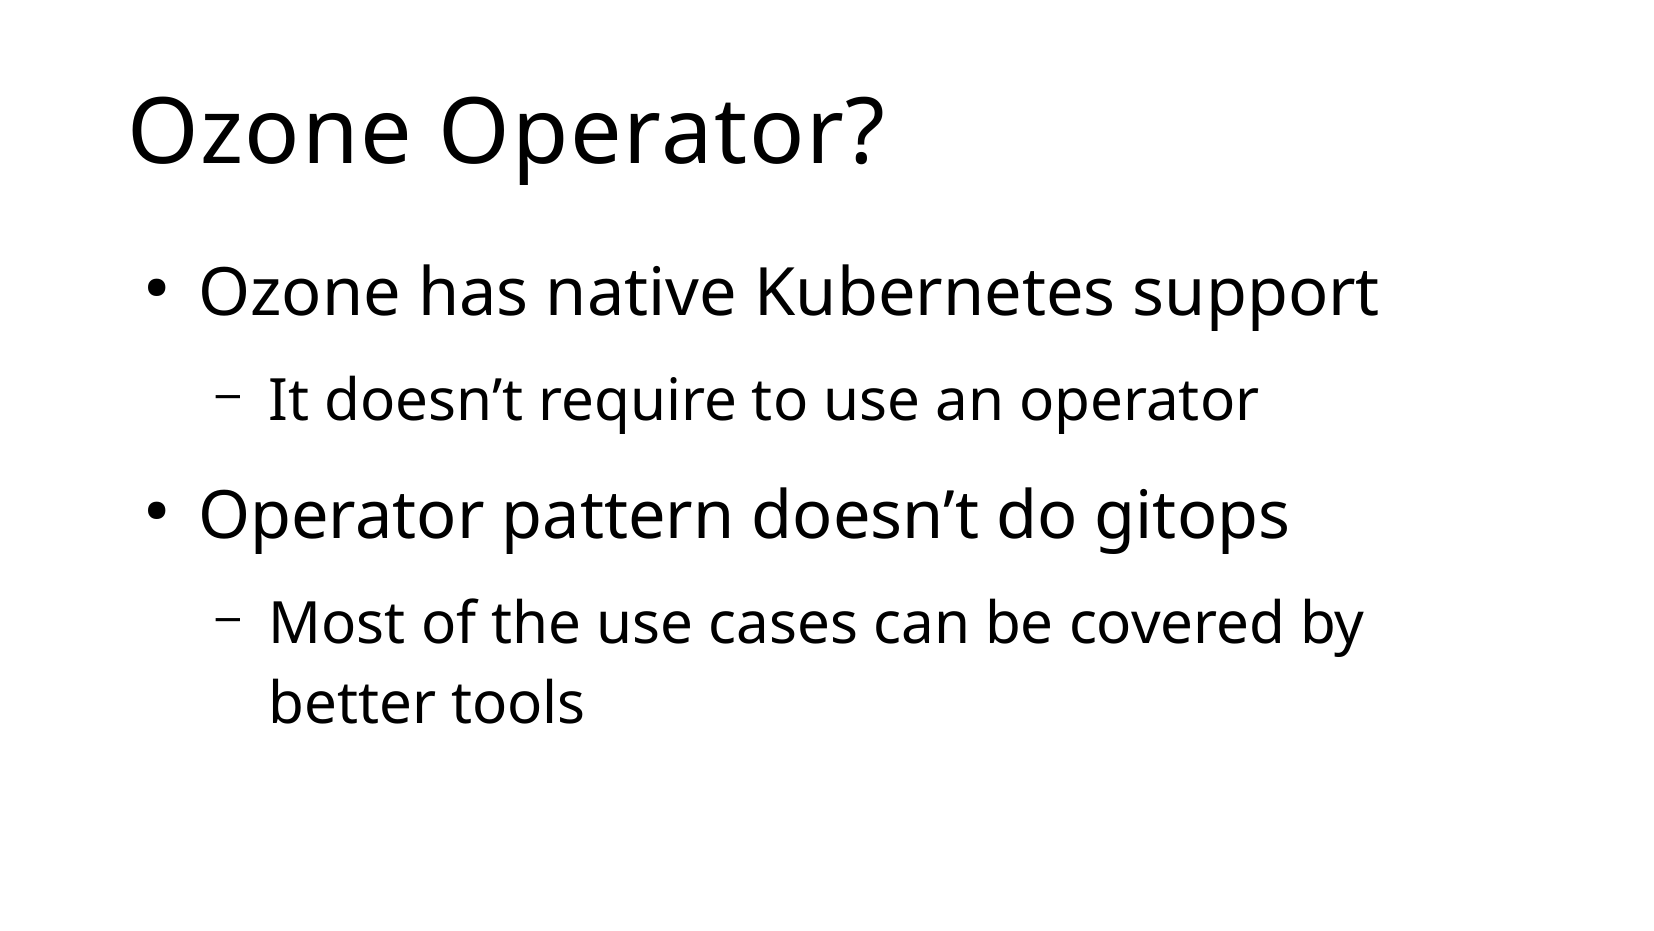

# Ozone Operator?
Ozone has native Kubernetes support
It doesn’t require to use an operator
Operator pattern doesn’t do gitops
Most of the use cases can be covered by better tools